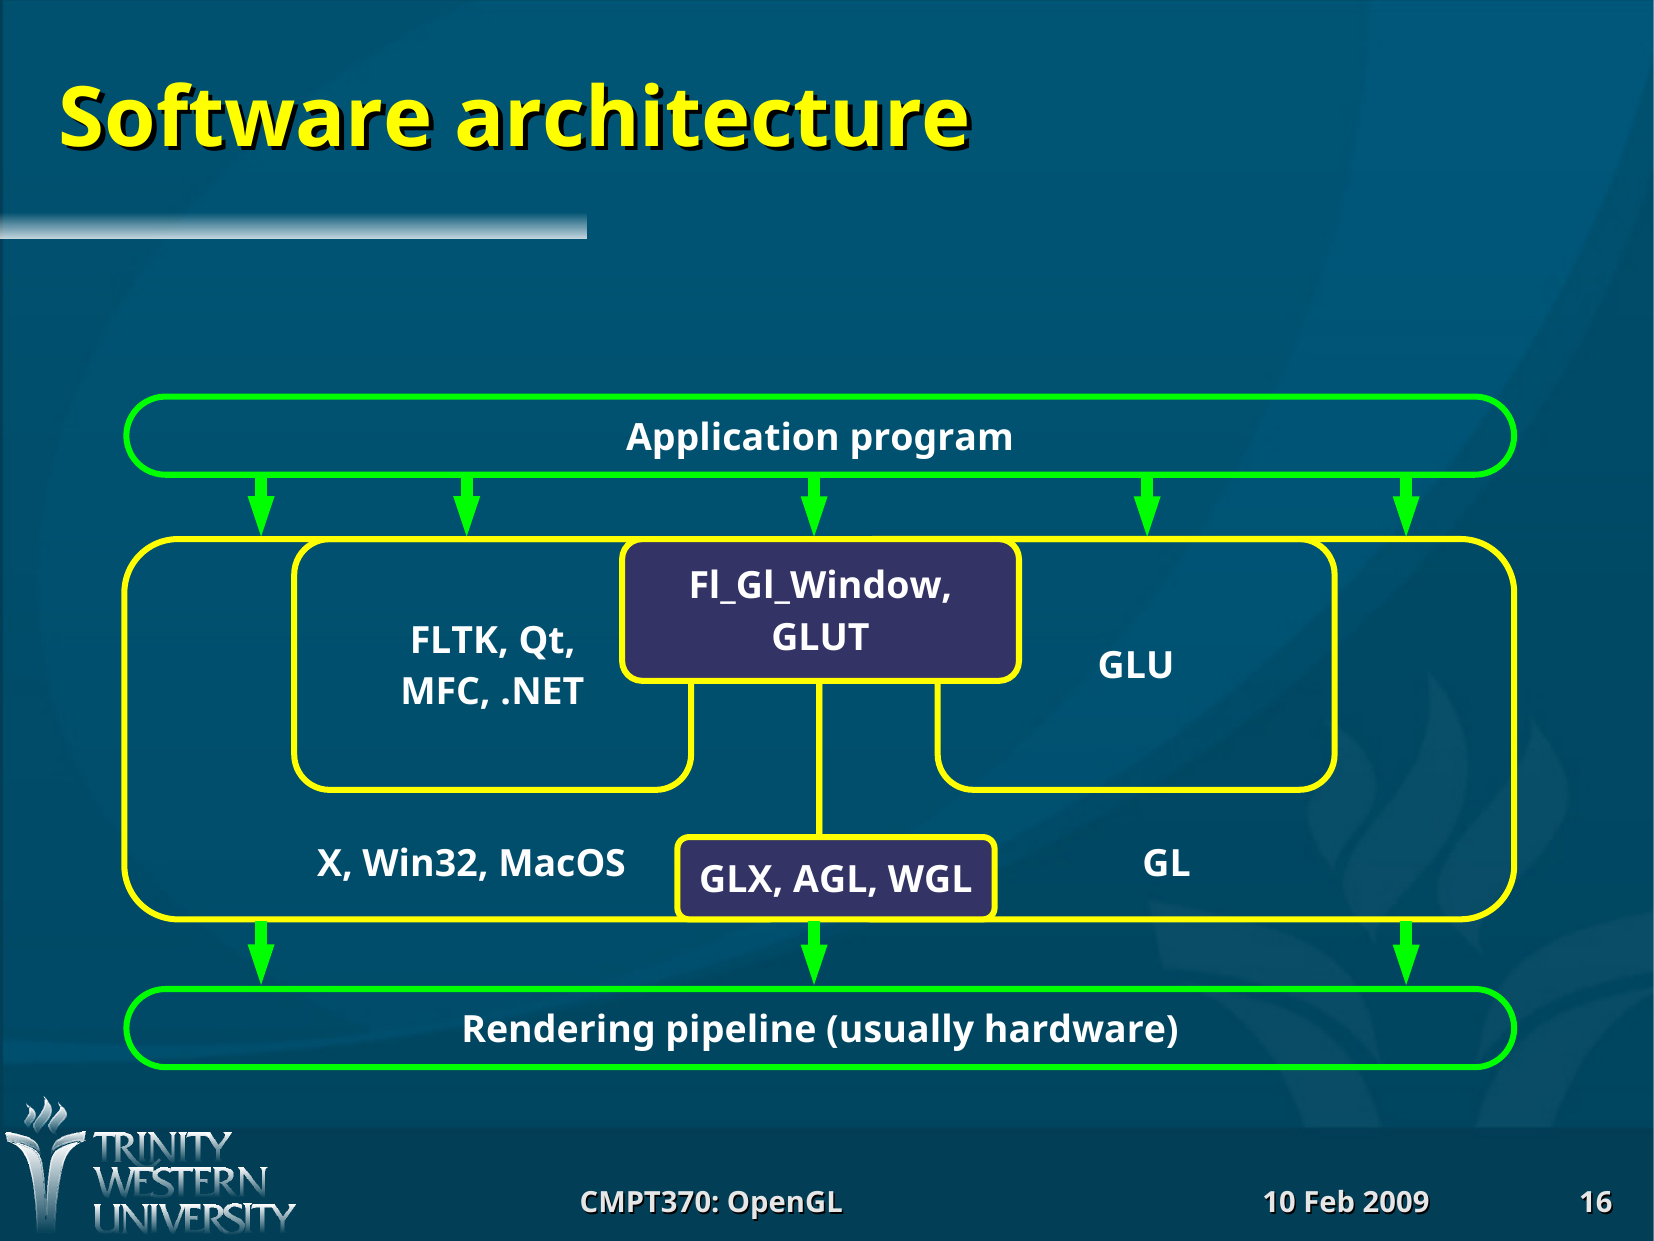

# Software architecture
Application program
GL
X, Win32, MacOS
GLU
FLTK, Qt,
MFC, .NET
Fl_Gl_Window,
GLUT
GLX, AGL, WGL
Rendering pipeline (usually hardware)
CMPT370: OpenGL
10 Feb 2009
16